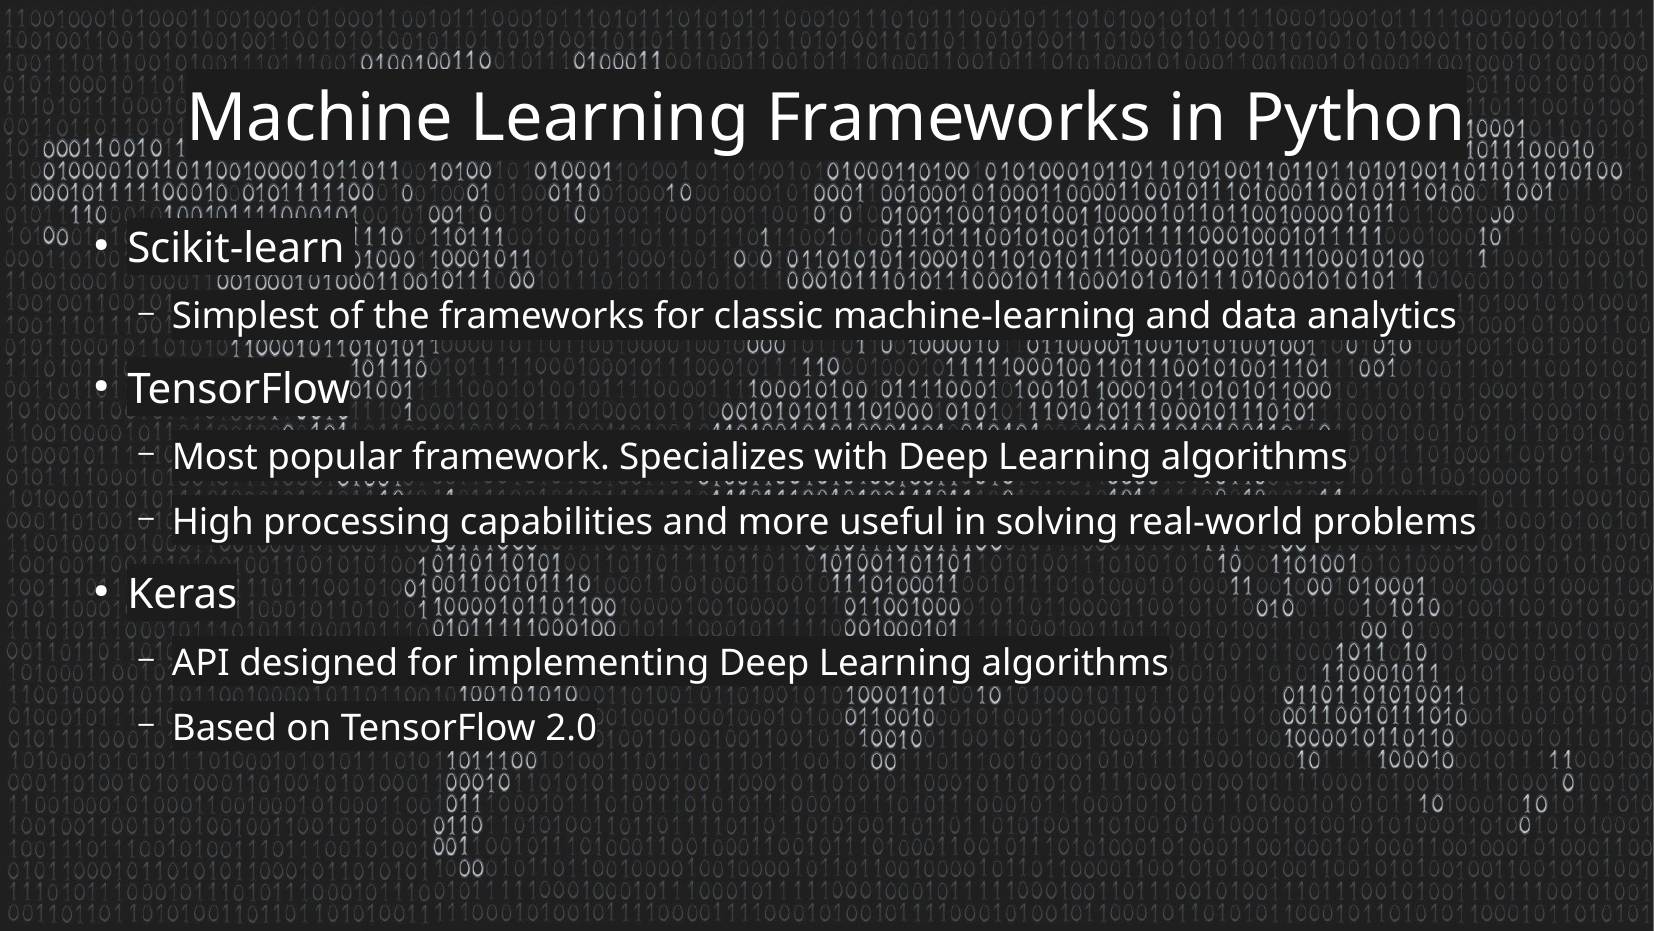

# Machine Learning Frameworks in Python
Scikit-learn
Simplest of the frameworks for classic machine-learning and data analytics
TensorFlow
Most popular framework. Specializes with Deep Learning algorithms
High processing capabilities and more useful in solving real-world problems
Keras
API designed for implementing Deep Learning algorithms
Based on TensorFlow 2.0